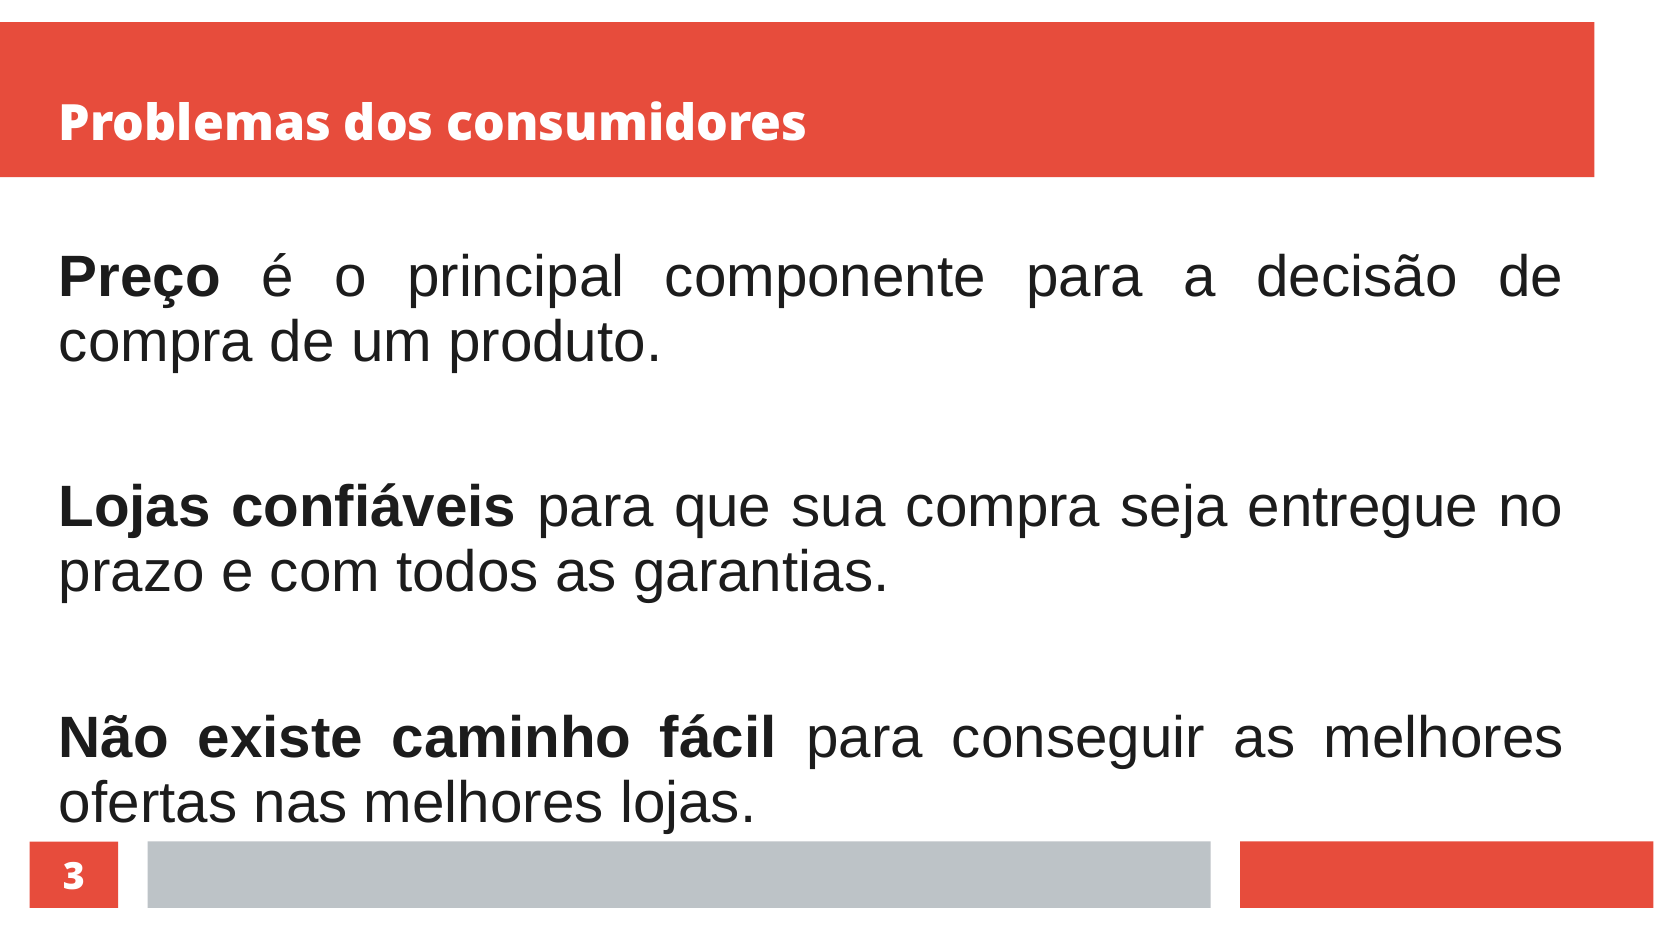

# Problemas dos consumidores
Preço é o principal componente para a decisão de compra de um produto.
Lojas confiáveis para que sua compra seja entregue no prazo e com todos as garantias.
Não existe caminho fácil para conseguir as melhores ofertas nas melhores lojas.
3